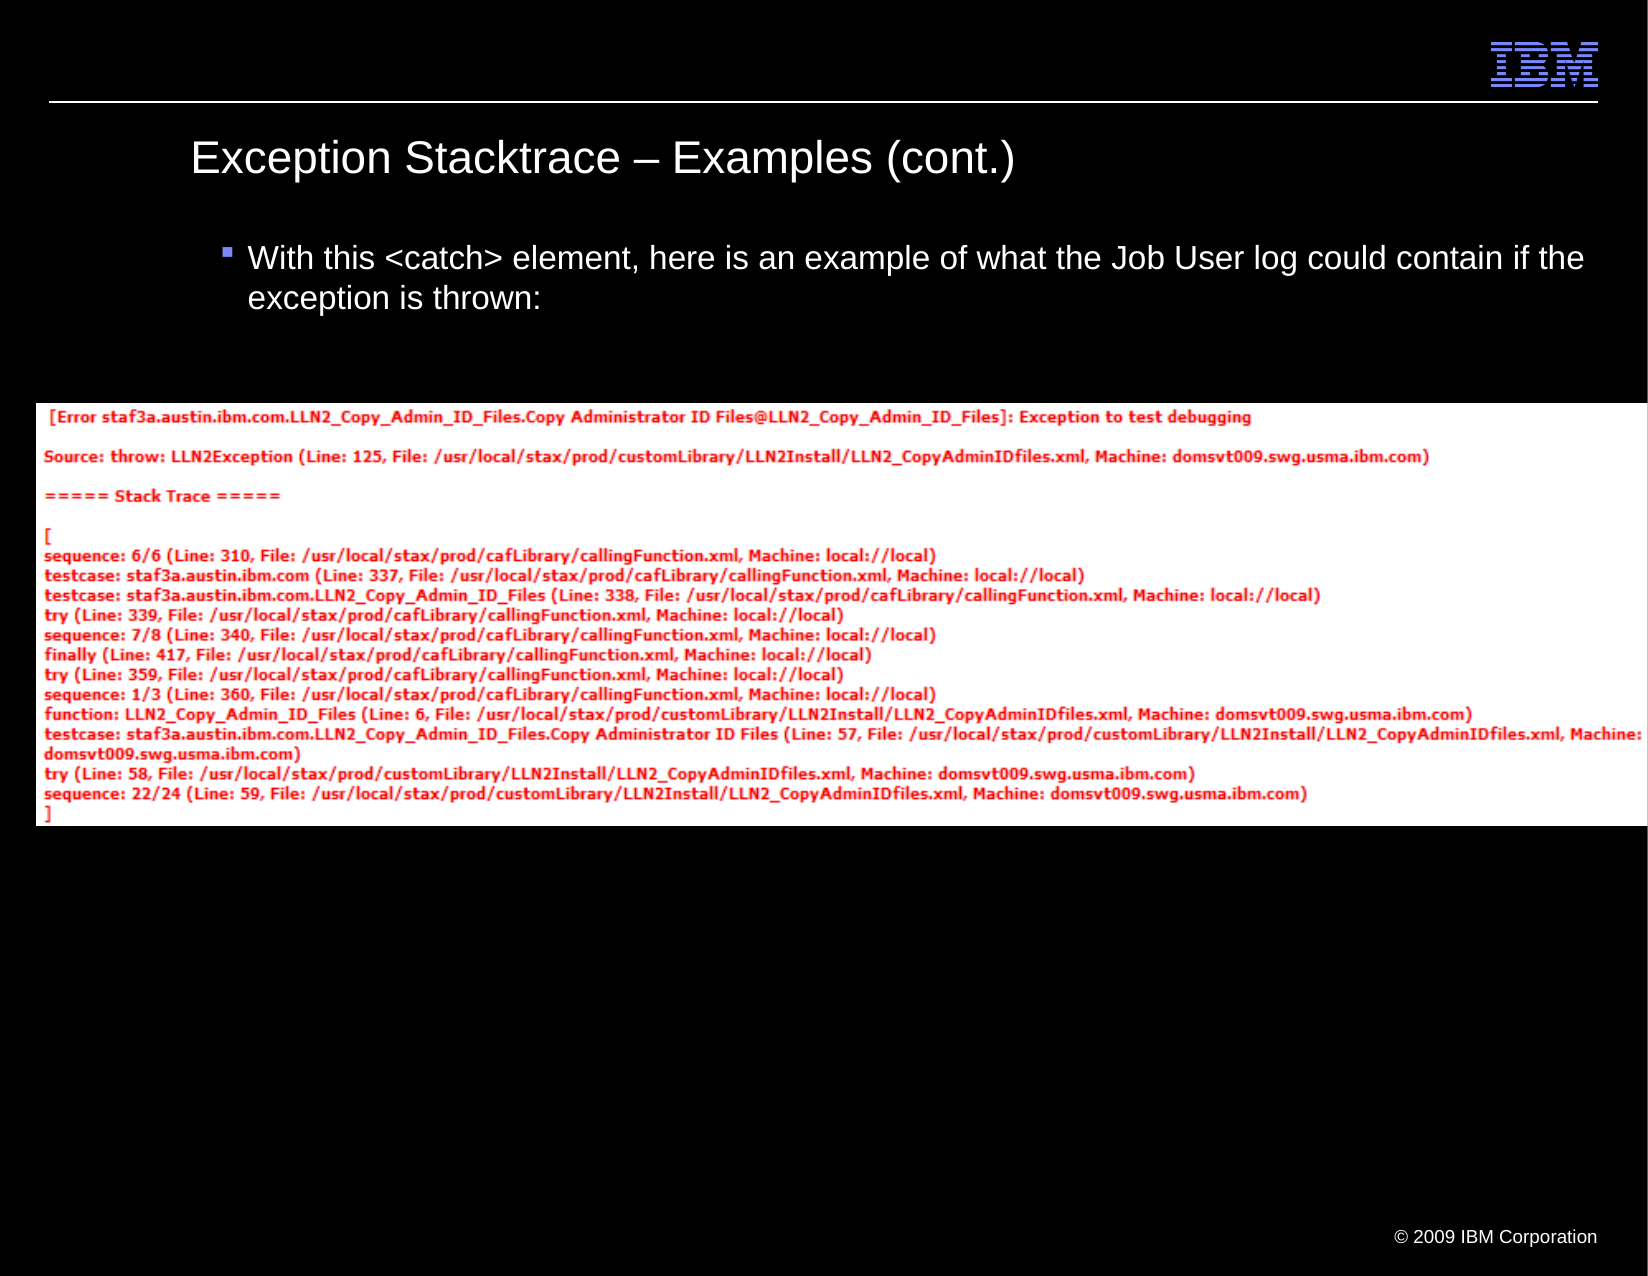

# Exception Stacktrace – Examples (cont.)
With this <catch> element, here is an example of what the Job User log could contain if the exception is thrown: